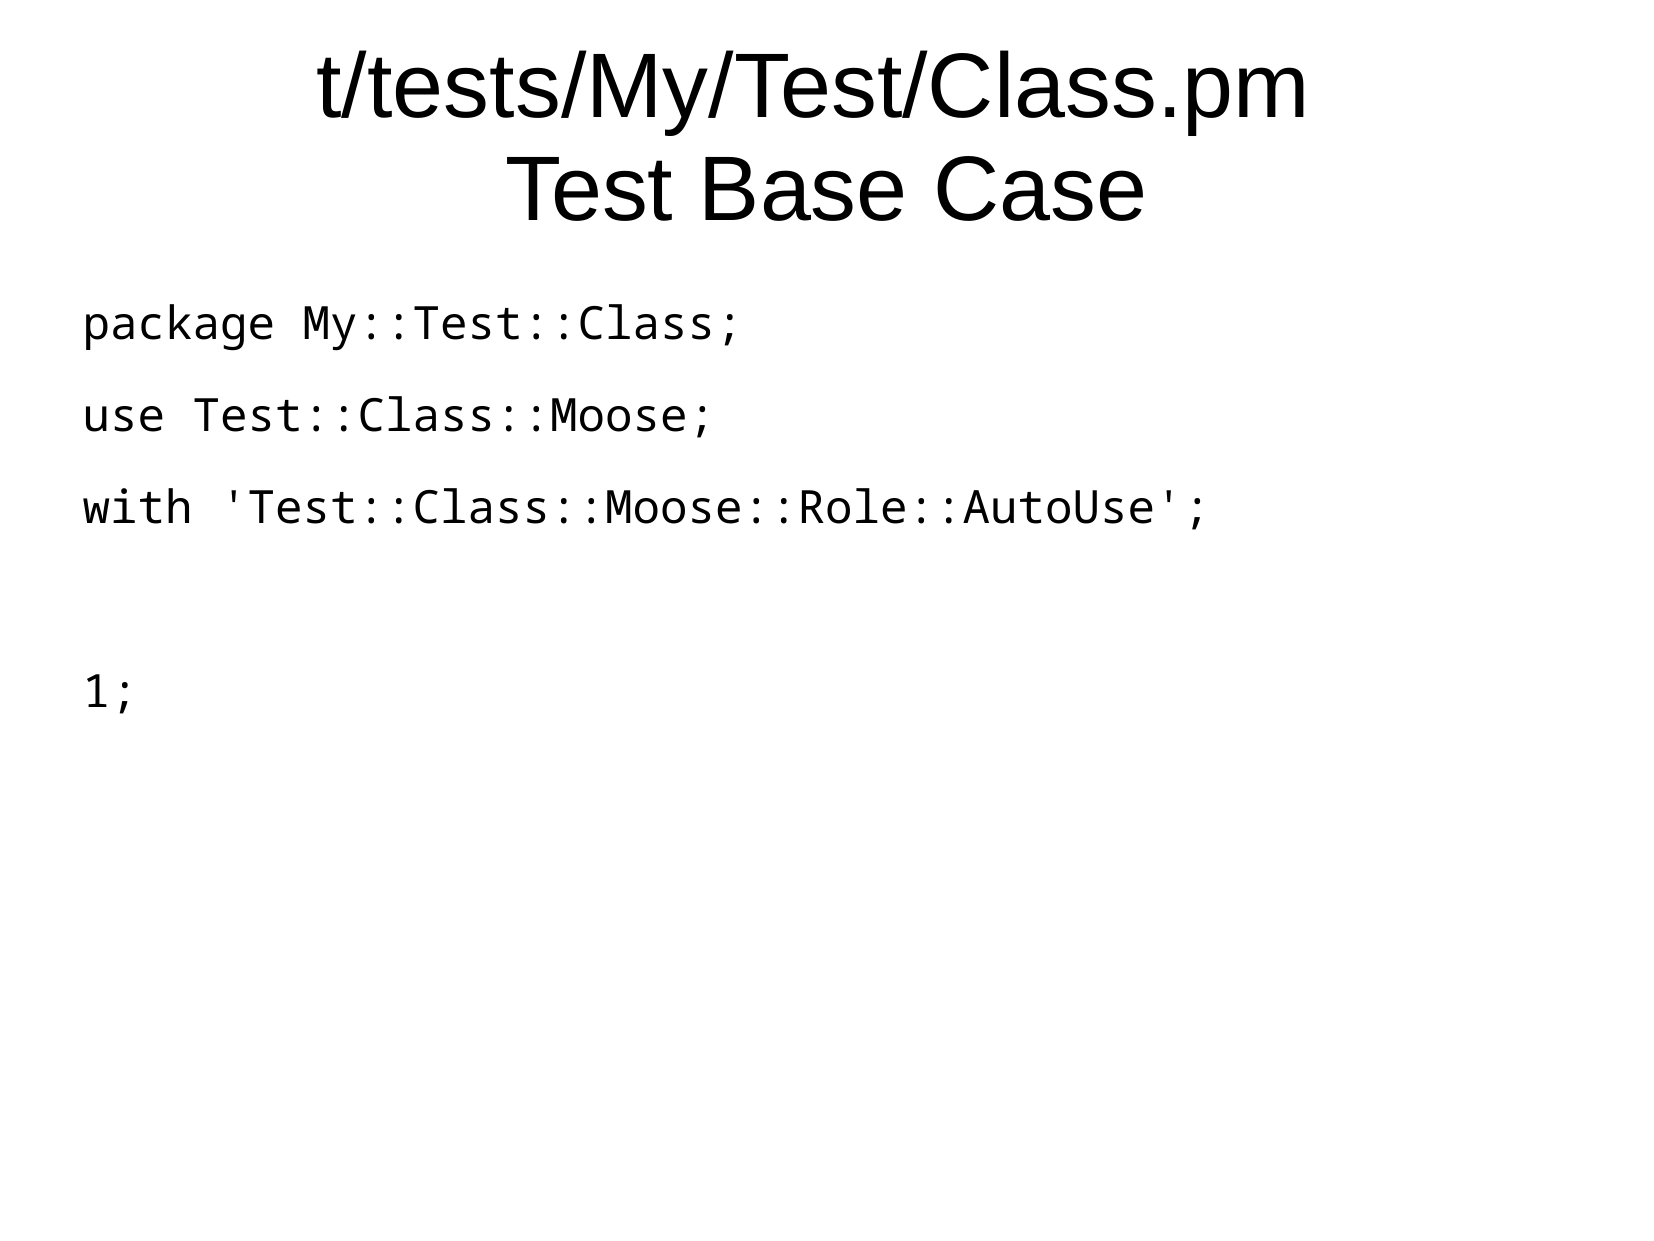

# t/tests/My/Test/Class.pm Test Base Case
package My::Test::Class;
use Test::Class::Moose;
with 'Test::Class::Moose::Role::AutoUse';
1;